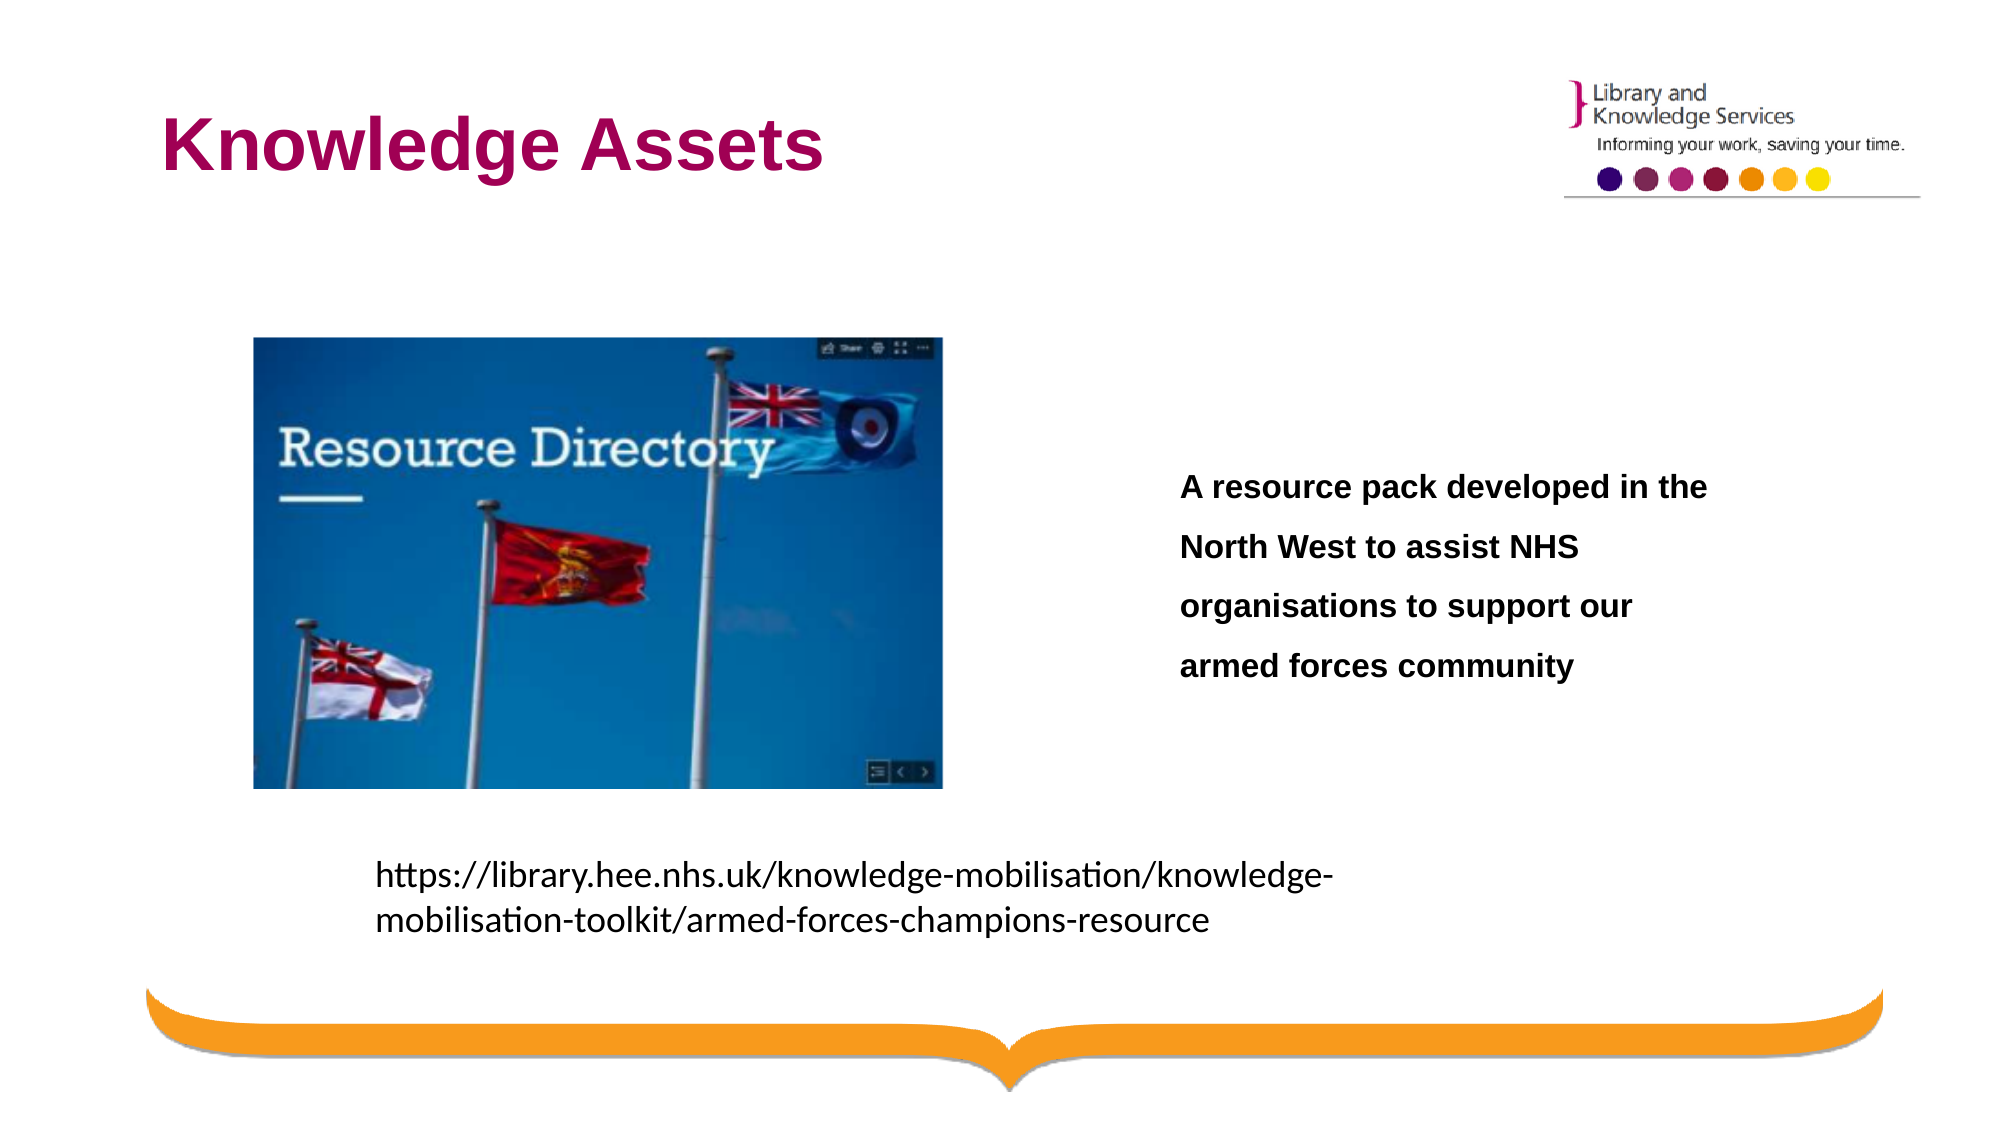

# Knowledge Assets
A resource pack developed in the North West to assist NHS organisations to support our armed forces community
https://library.hee.nhs.uk/knowledge-mobilisation/knowledge-mobilisation-toolkit/armed-forces-champions-resource